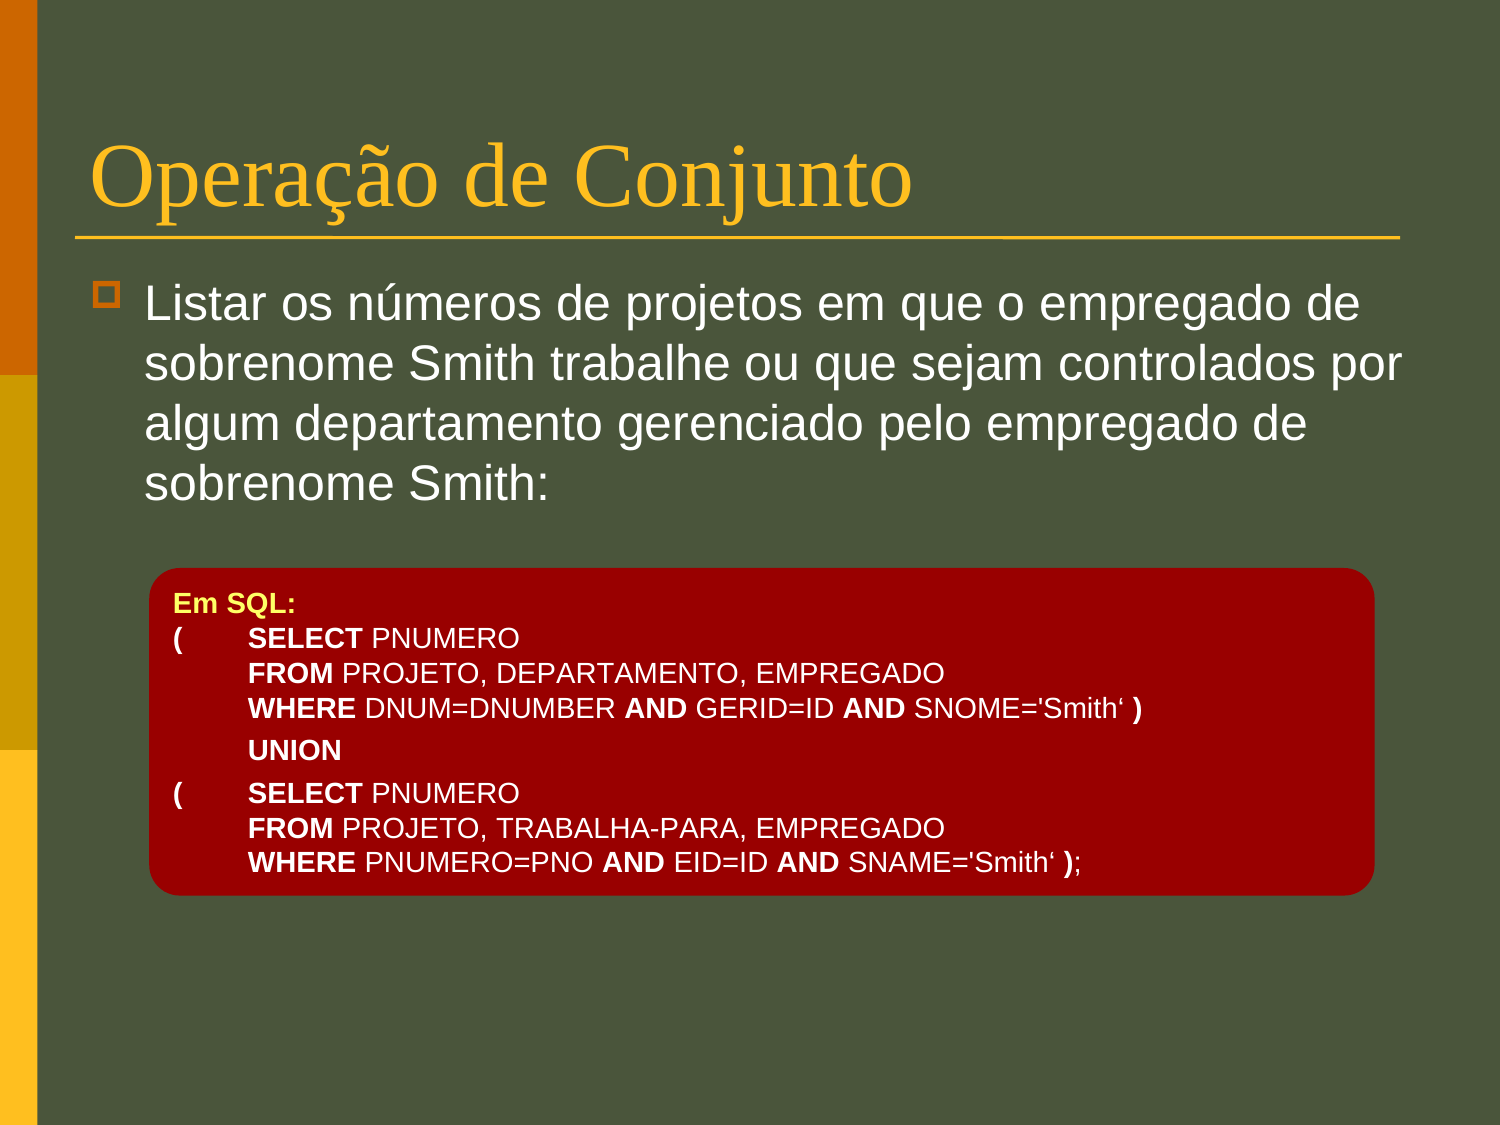

# Operação de Conjunto
Listar os números de projetos em que o empregado de sobrenome Smith trabalhe ou que sejam controlados por algum departamento gerenciado pelo empregado de sobrenome Smith:
Em SQL:
(	SELECT PNUMERO
	FROM PROJETO, DEPARTAMENTO, EMPREGADO
	WHERE DNUM=DNUMBER AND GERID=ID AND SNOME='Smith‘ )
	UNION
(	SELECT PNUMERO
	FROM PROJETO, TRABALHA-PARA, EMPREGADO
	WHERE PNUMERO=PNO AND EID=ID AND SNAME='Smith‘ );